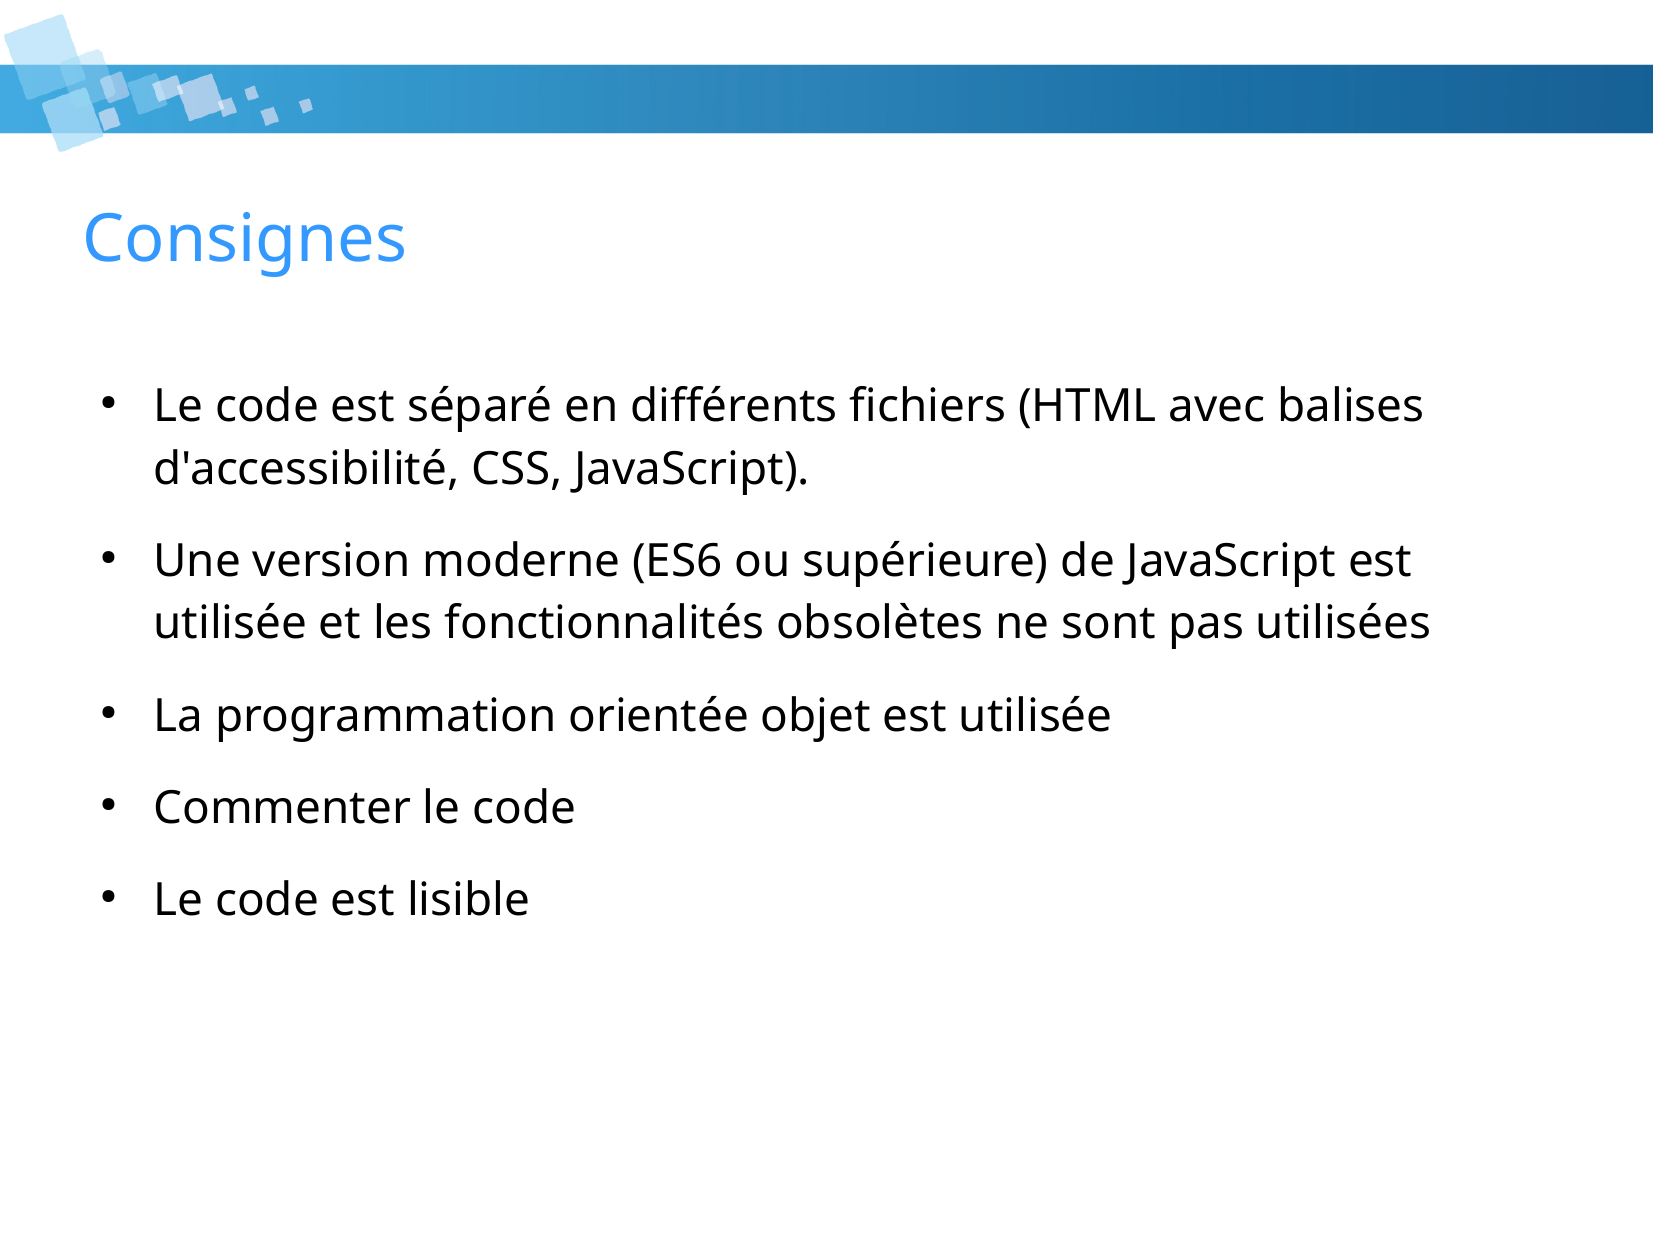

# Consignes
Le code est séparé en différents fichiers (HTML avec balises d'accessibilité, CSS, JavaScript).
Une version moderne (ES6 ou supérieure) de JavaScript est utilisée et les fonctionnalités obsolètes ne sont pas utilisées
La programmation orientée objet est utilisée
Commenter le code
Le code est lisible